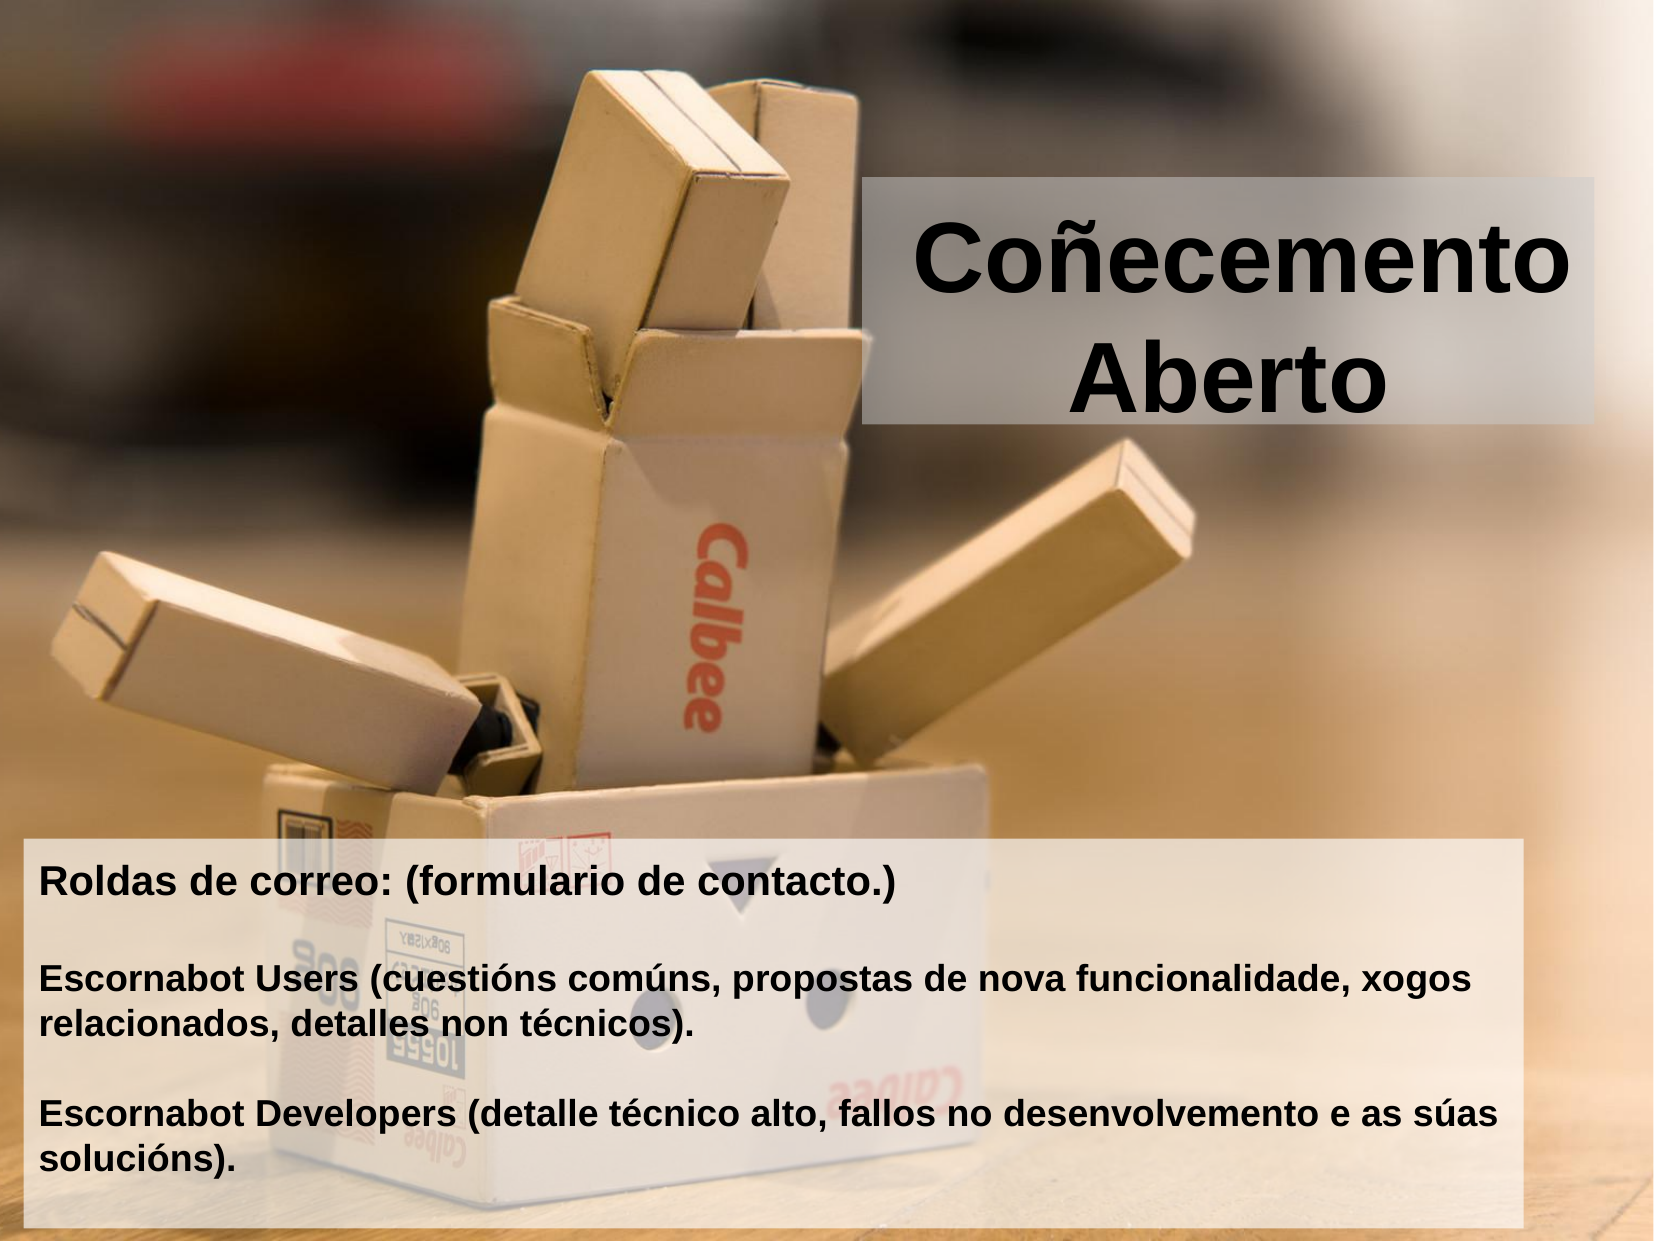

Coñecemento
Aberto
Roldas de correo: (formulario de contacto.)
Escornabot Users (cuestións comúns, propostas de nova funcionalidade, xogos relacionados, detalles non técnicos).
Escornabot Developers (detalle técnico alto, fallos no desenvolvemento e as súas solucións).